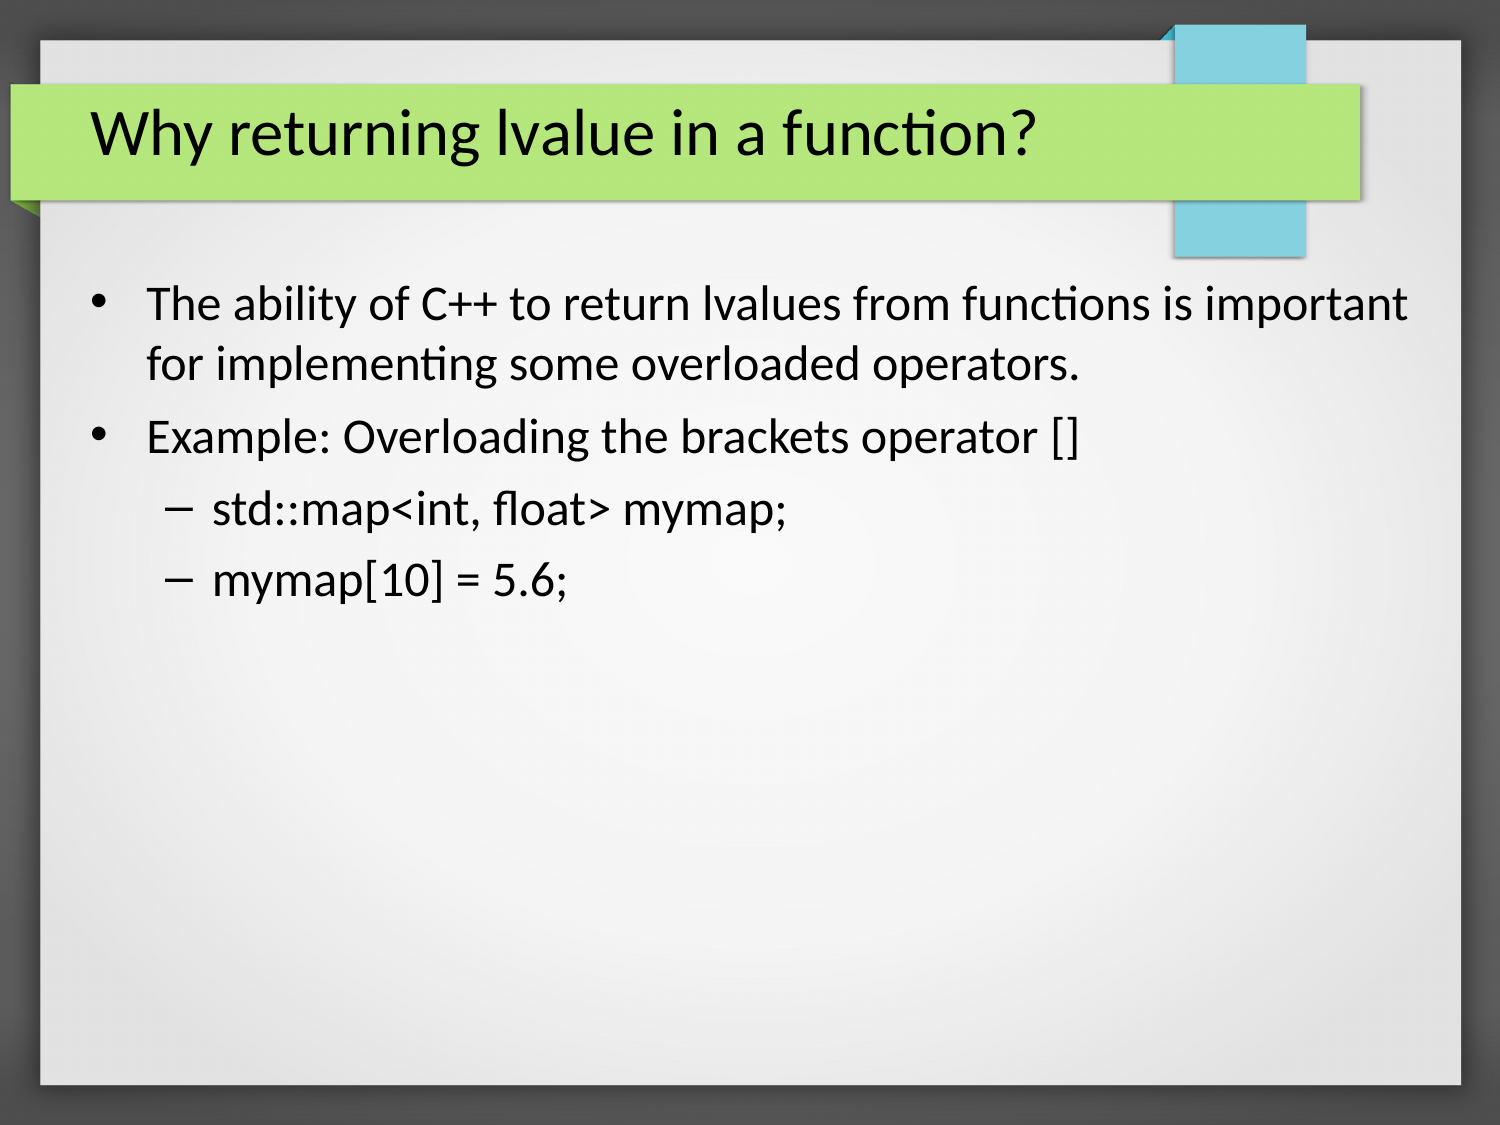

# Why returning lvalue in a function?
The ability of C++ to return lvalues from functions is important for implementing some overloaded operators.
Example: Overloading the brackets operator []
std::map<int, float> mymap;
mymap[10] = 5.6;